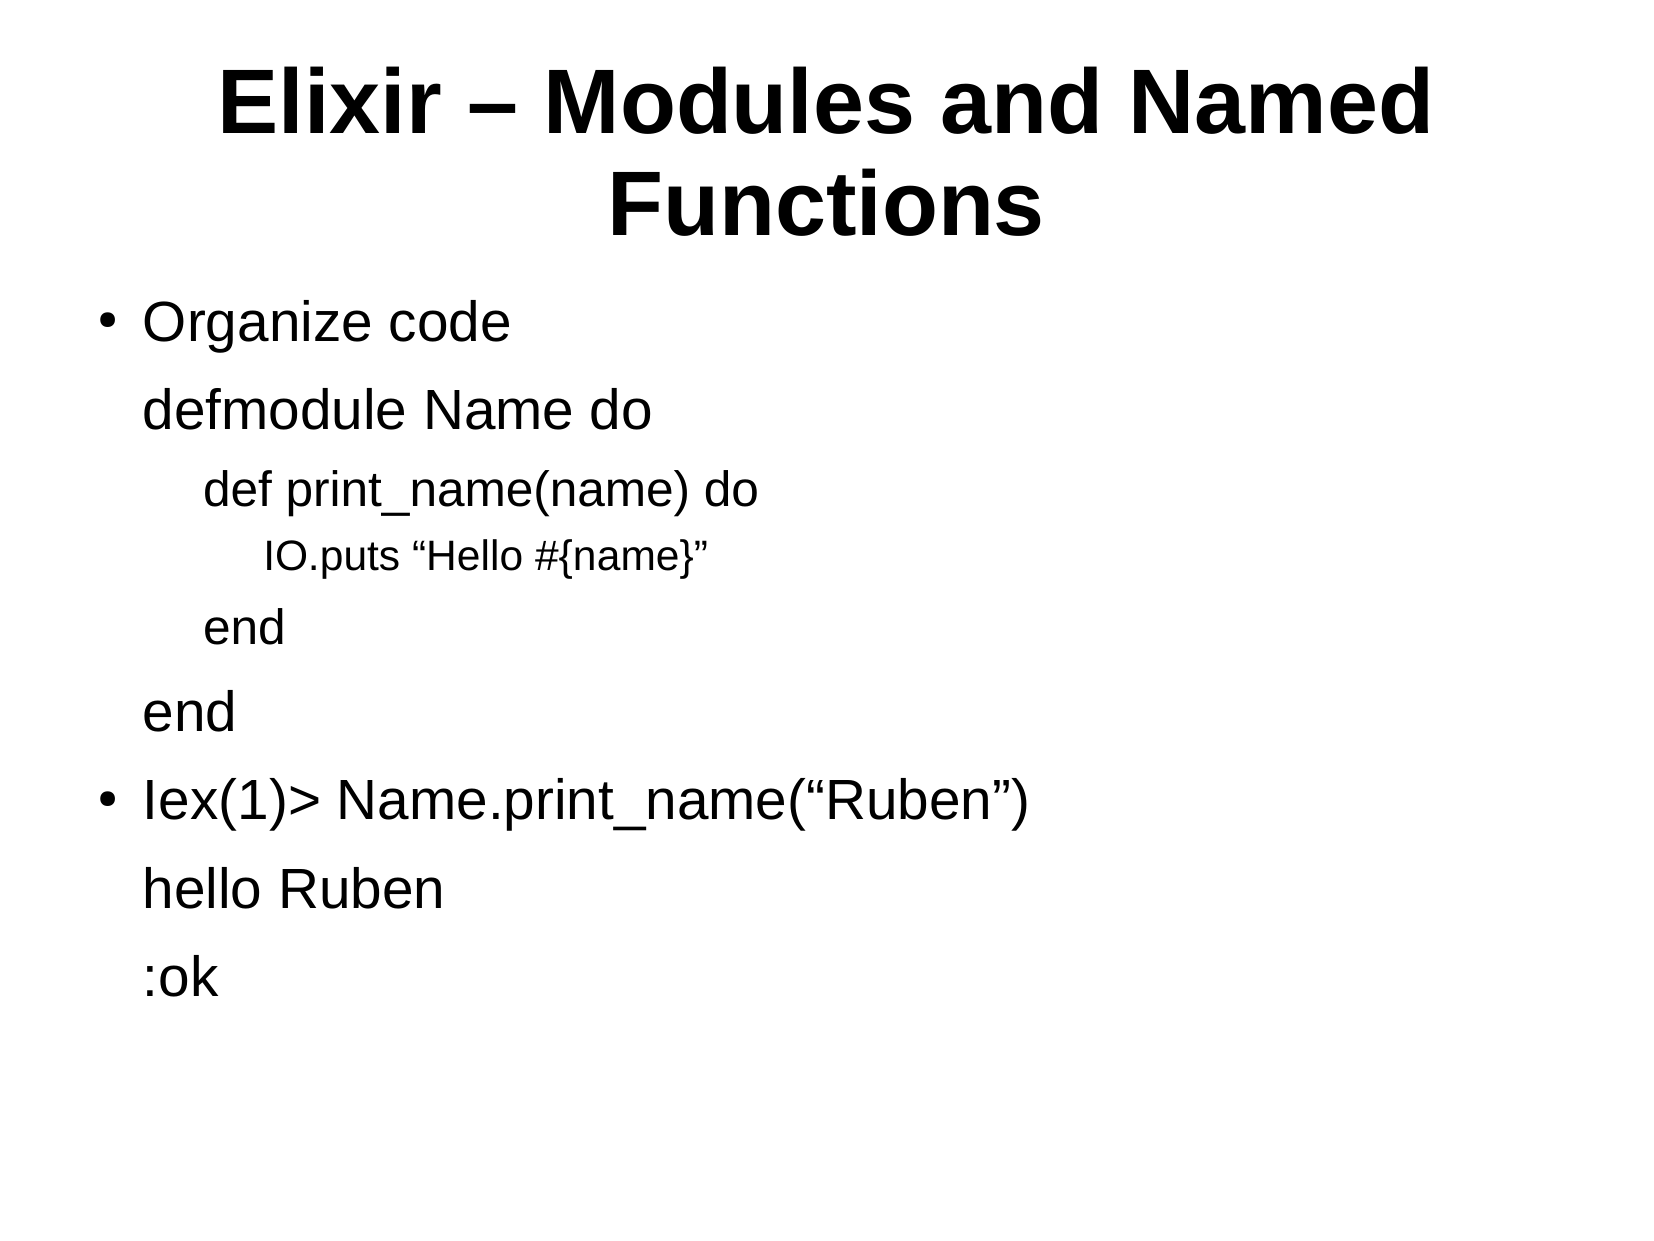

# Elixir – Modules and Named Functions
Organize code
defmodule Name do
def print_name(name) do
IO.puts “Hello #{name}”
end
end
Iex(1)> Name.print_name(“Ruben”)
hello Ruben
:ok